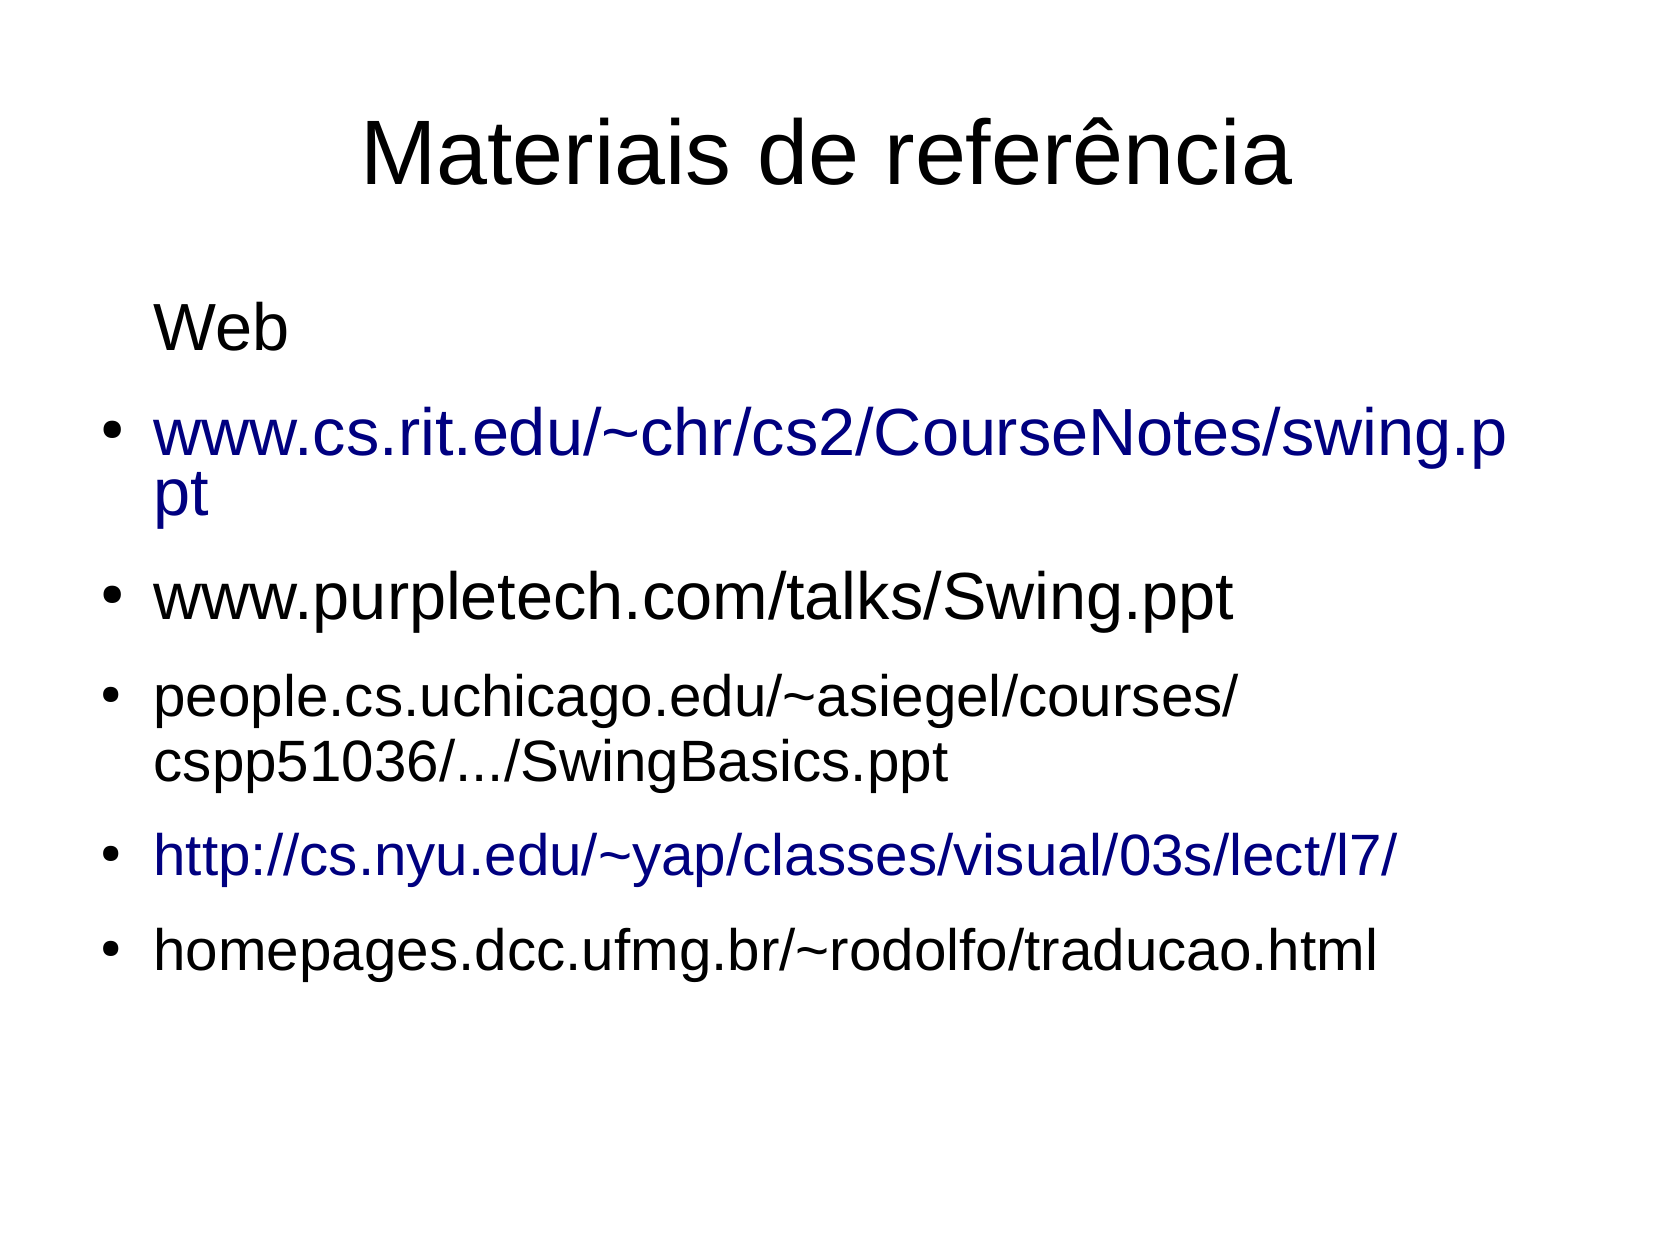

# Materiais de referência
Web
www.cs.rit.edu/~chr/cs2/CourseNotes/swing.ppt
www.purpletech.com/talks/Swing.ppt
people.cs.uchicago.edu/~asiegel/courses/cspp51036/.../SwingBasics.ppt
http://cs.nyu.edu/~yap/classes/visual/03s/lect/l7/
homepages.dcc.ufmg.br/~rodolfo/traducao.html